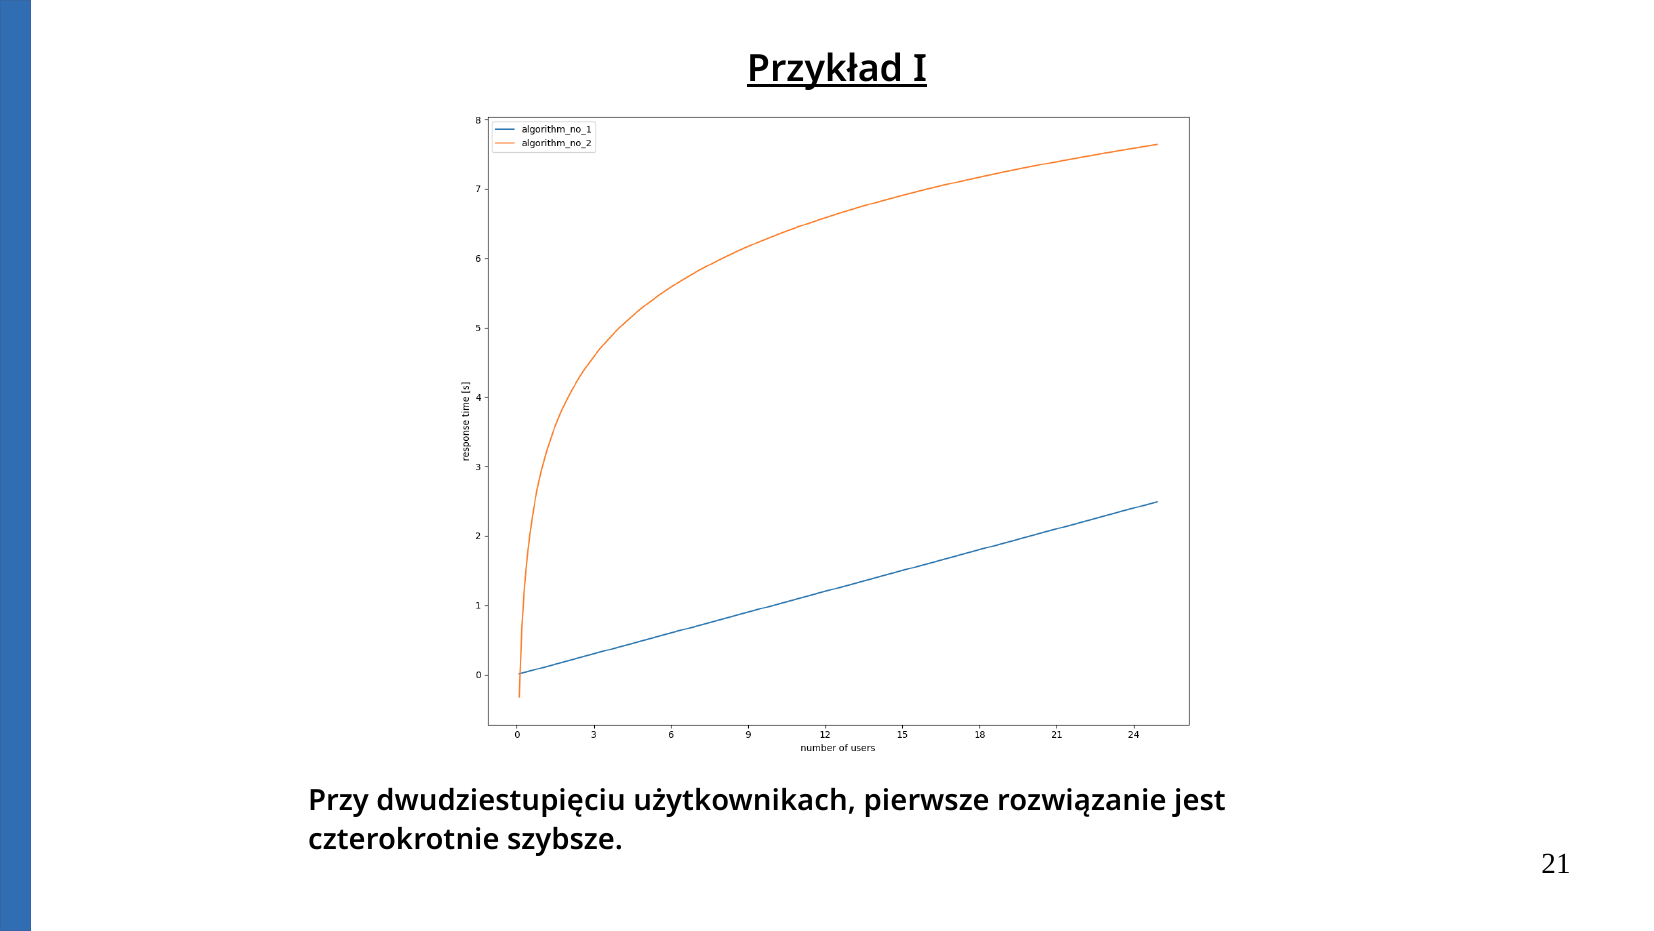

Przykład I
Przy dwudziestupięciu użytkownikach, pierwsze rozwiązanie jest czterokrotnie szybsze.
21